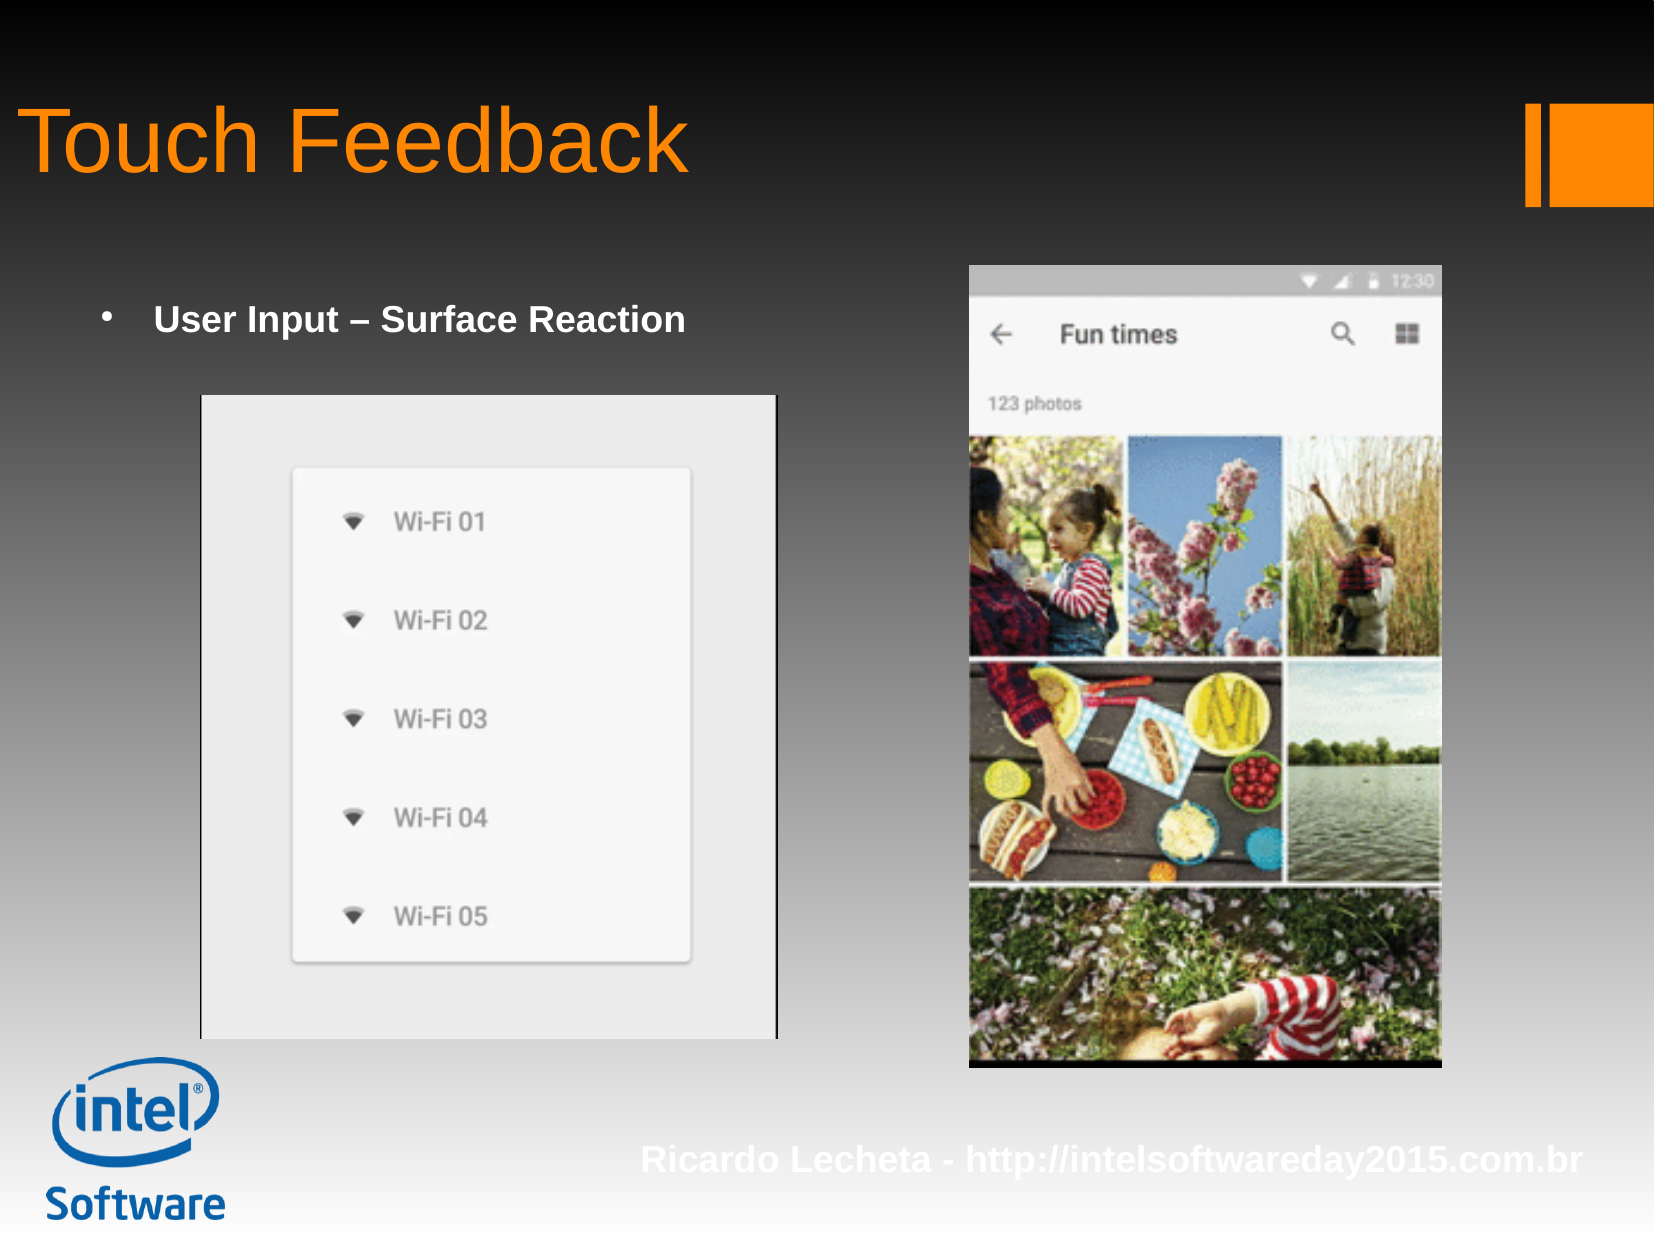

# Touch Feedback
User Input – Surface Reaction
Ricardo Lecheta - http://intelsoftwareday2015.com.br